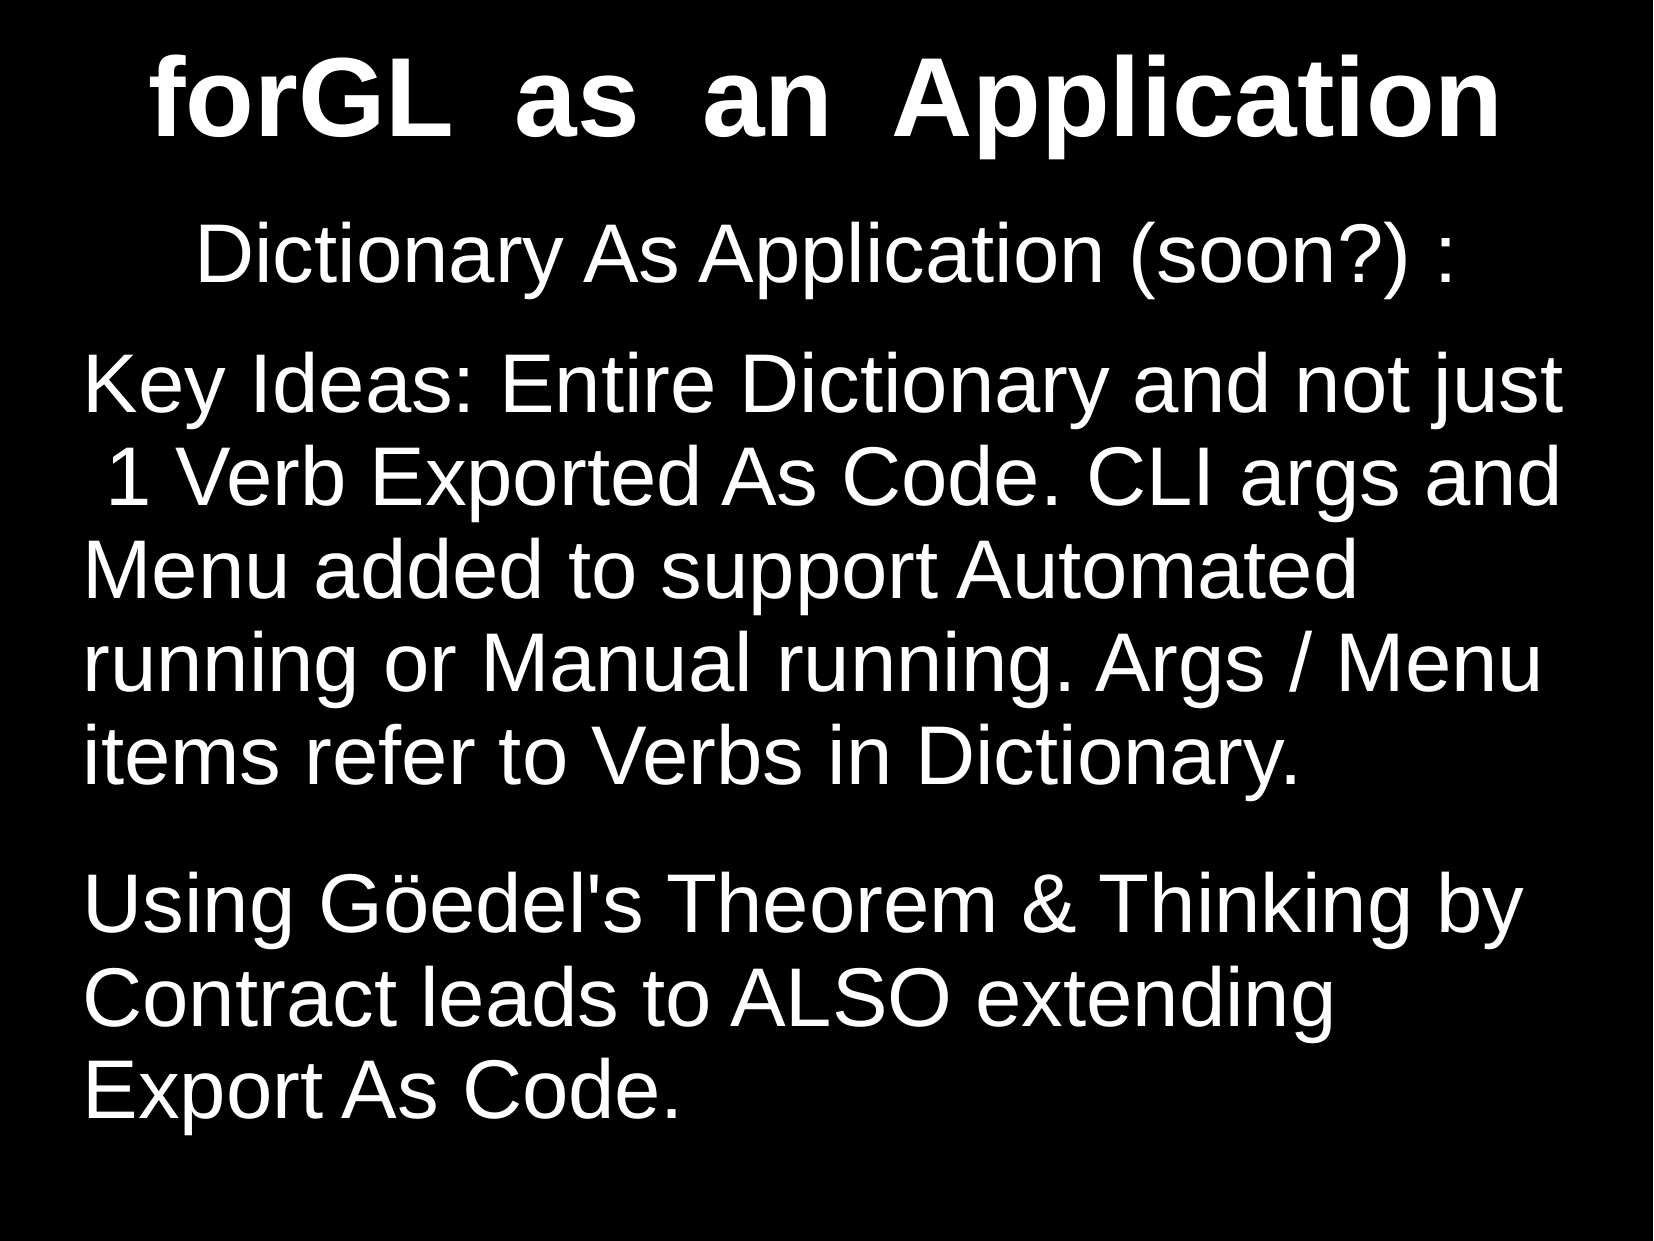

# forGL as an Application
Dictionary As Application (soon?) :
Key Ideas: Entire Dictionary and not just 1 Verb Exported As Code. CLI args and Menu added to support Automated running or Manual running. Args / Menu items refer to Verbs in Dictionary.
Using Göedel's Theorem & Thinking by Contract leads to ALSO extending Export As Code.